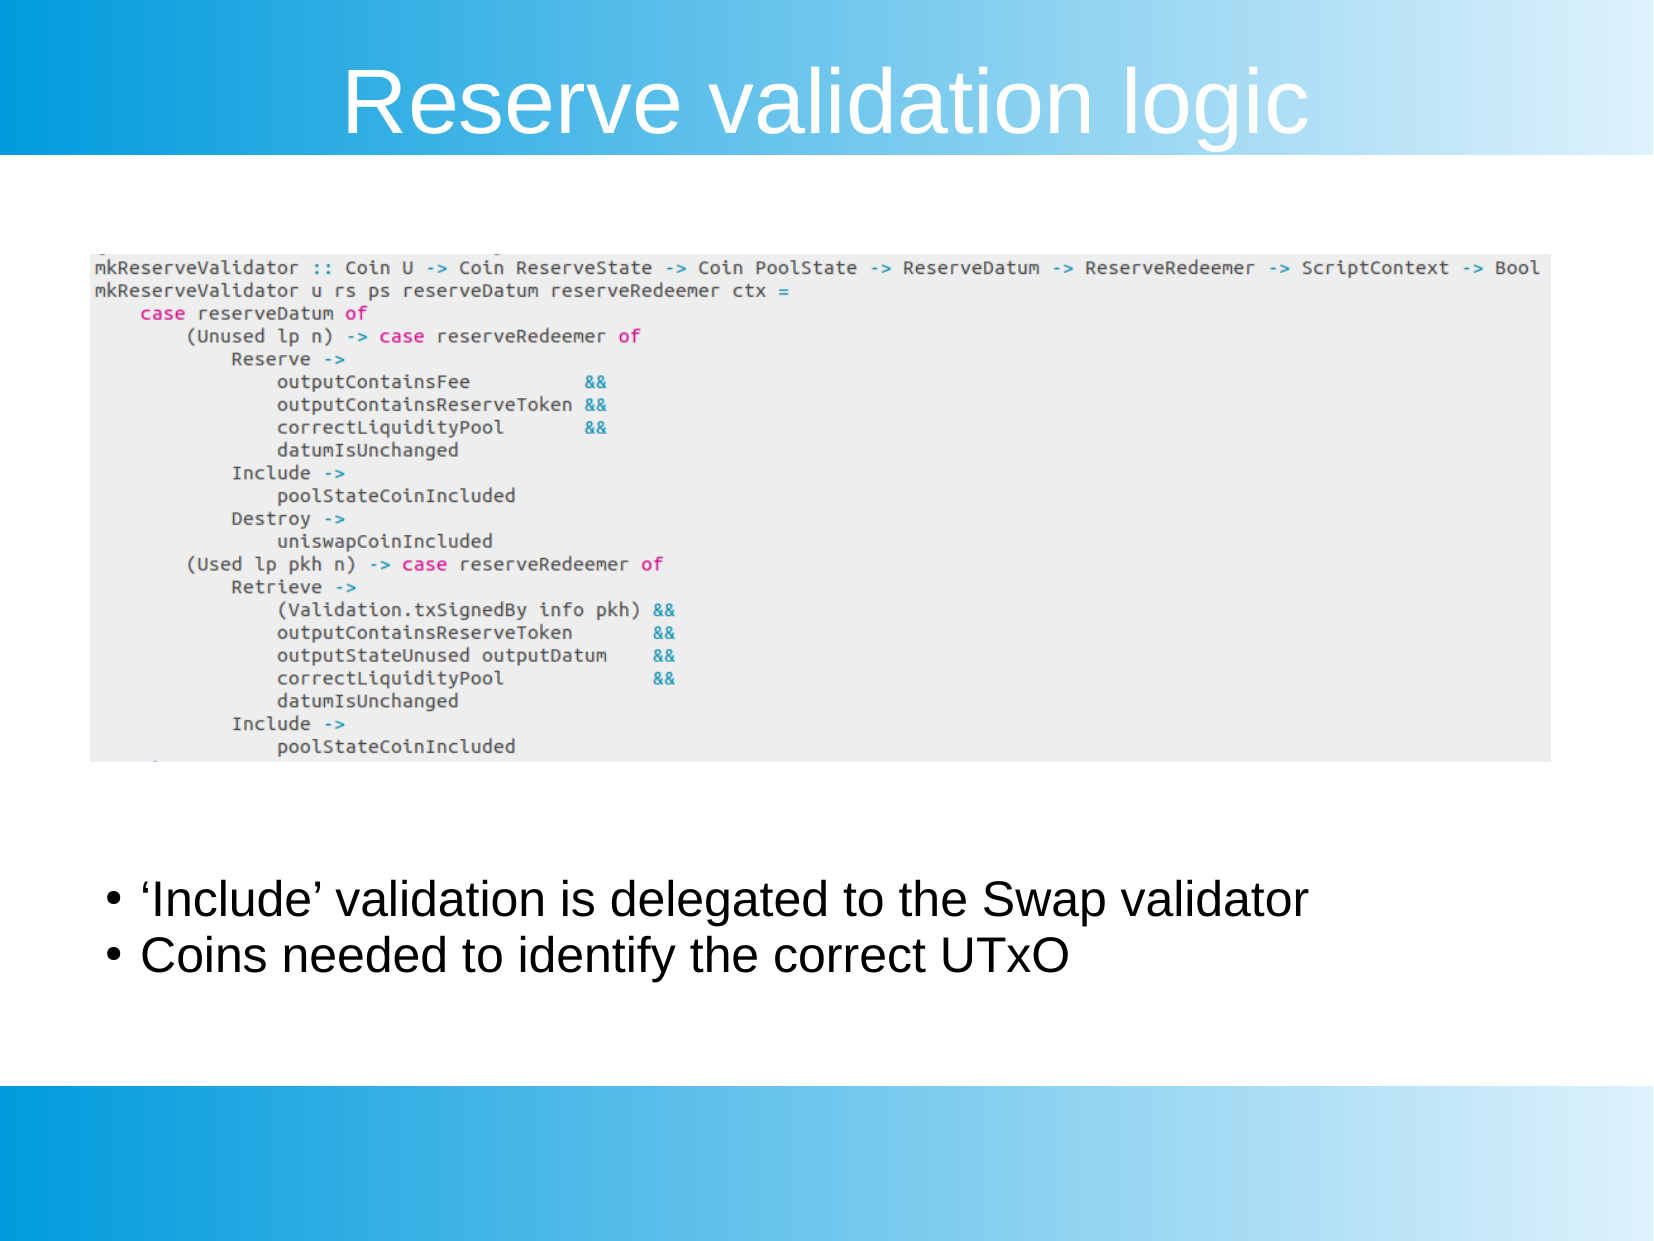

# Reserve validation logic
‘Include’ validation is delegated to the Swap validator
Coins needed to identify the correct UTxO